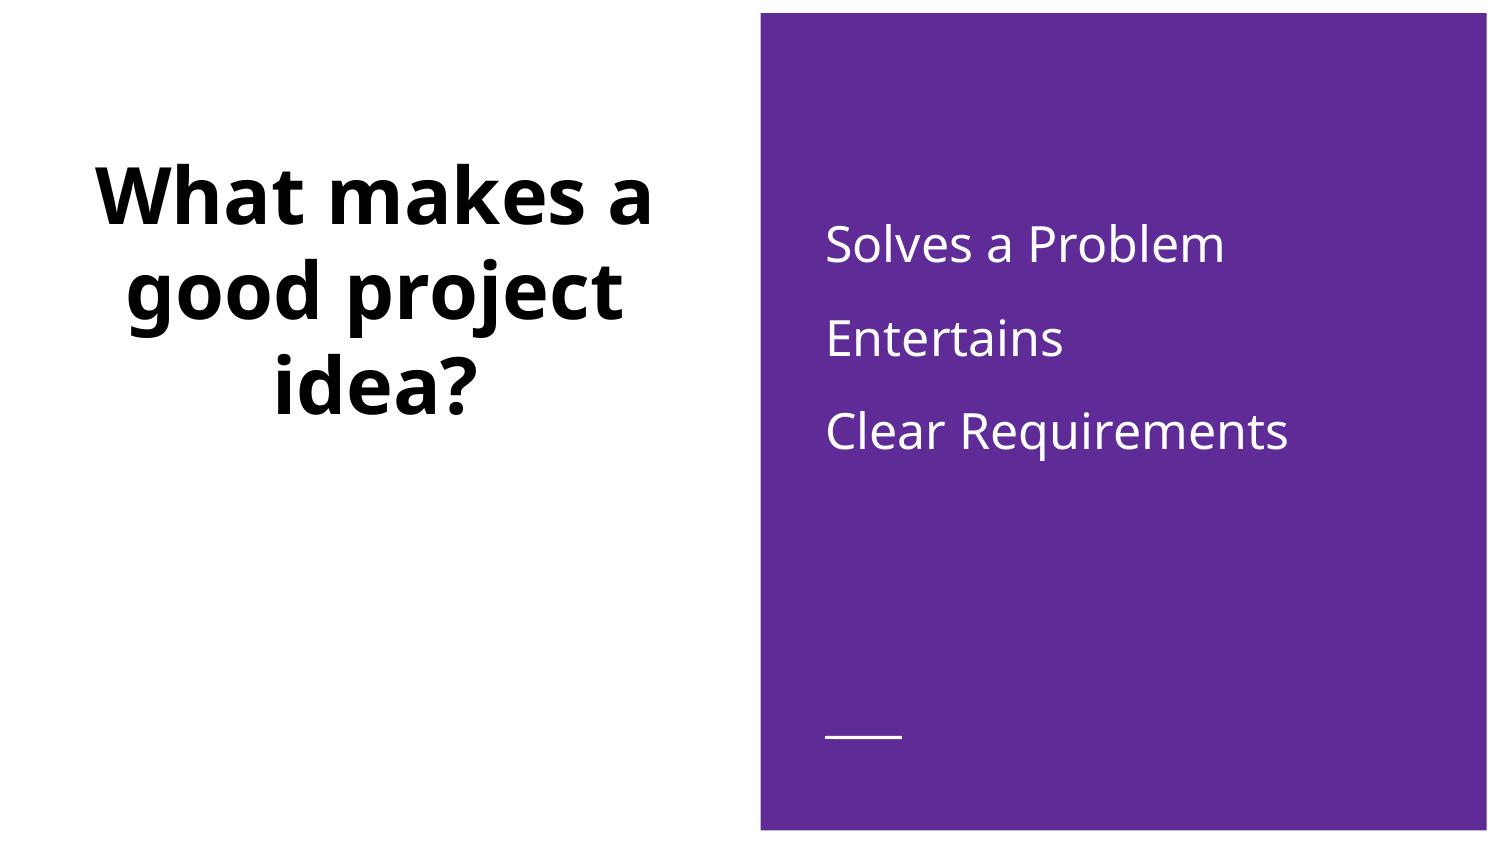

Solves a Problem
Entertains
Clear Requirements
# What makes a good project idea?